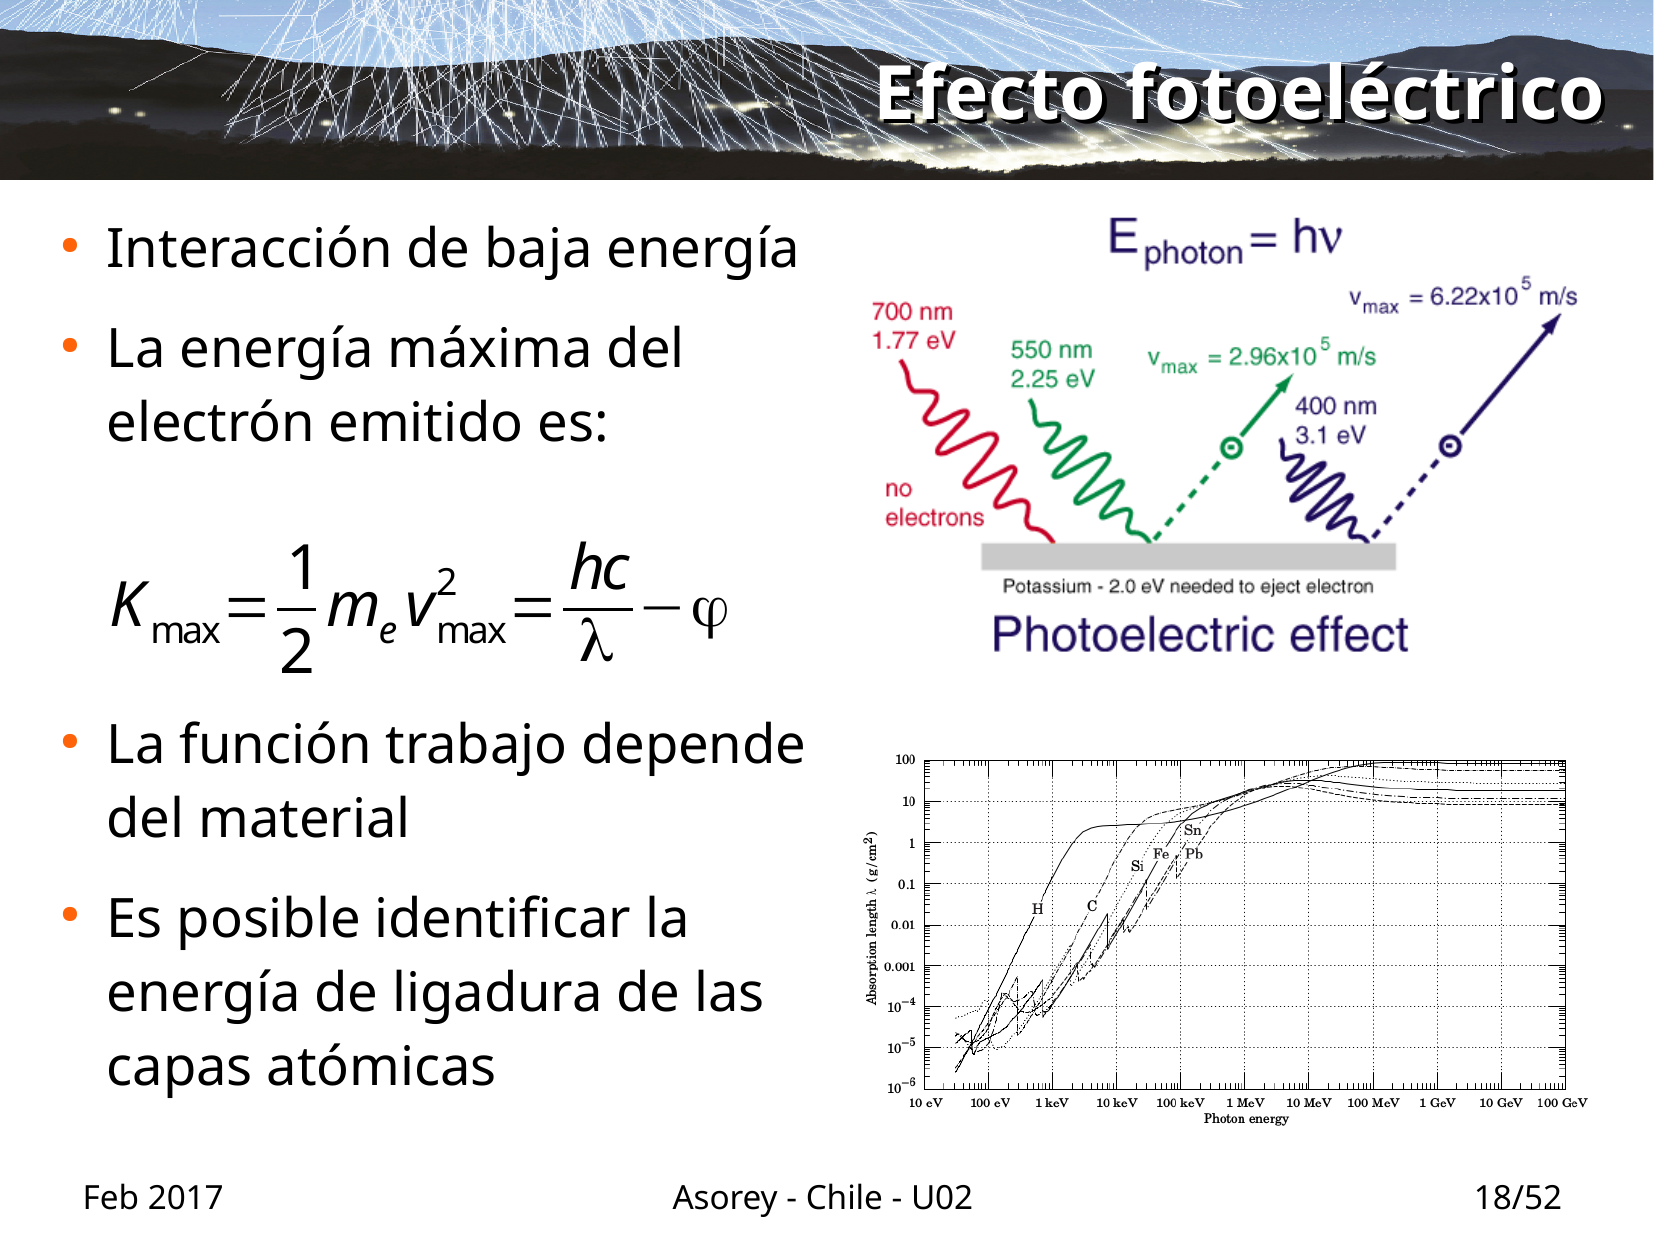

# Efecto fotoeléctrico
Interacción de baja energía
La energía máxima del electrón emitido es:
La función trabajo depende del material
Es posible identificar la energía de ligadura de las capas atómicas
Feb 2017
Asorey - Chile - U02
18